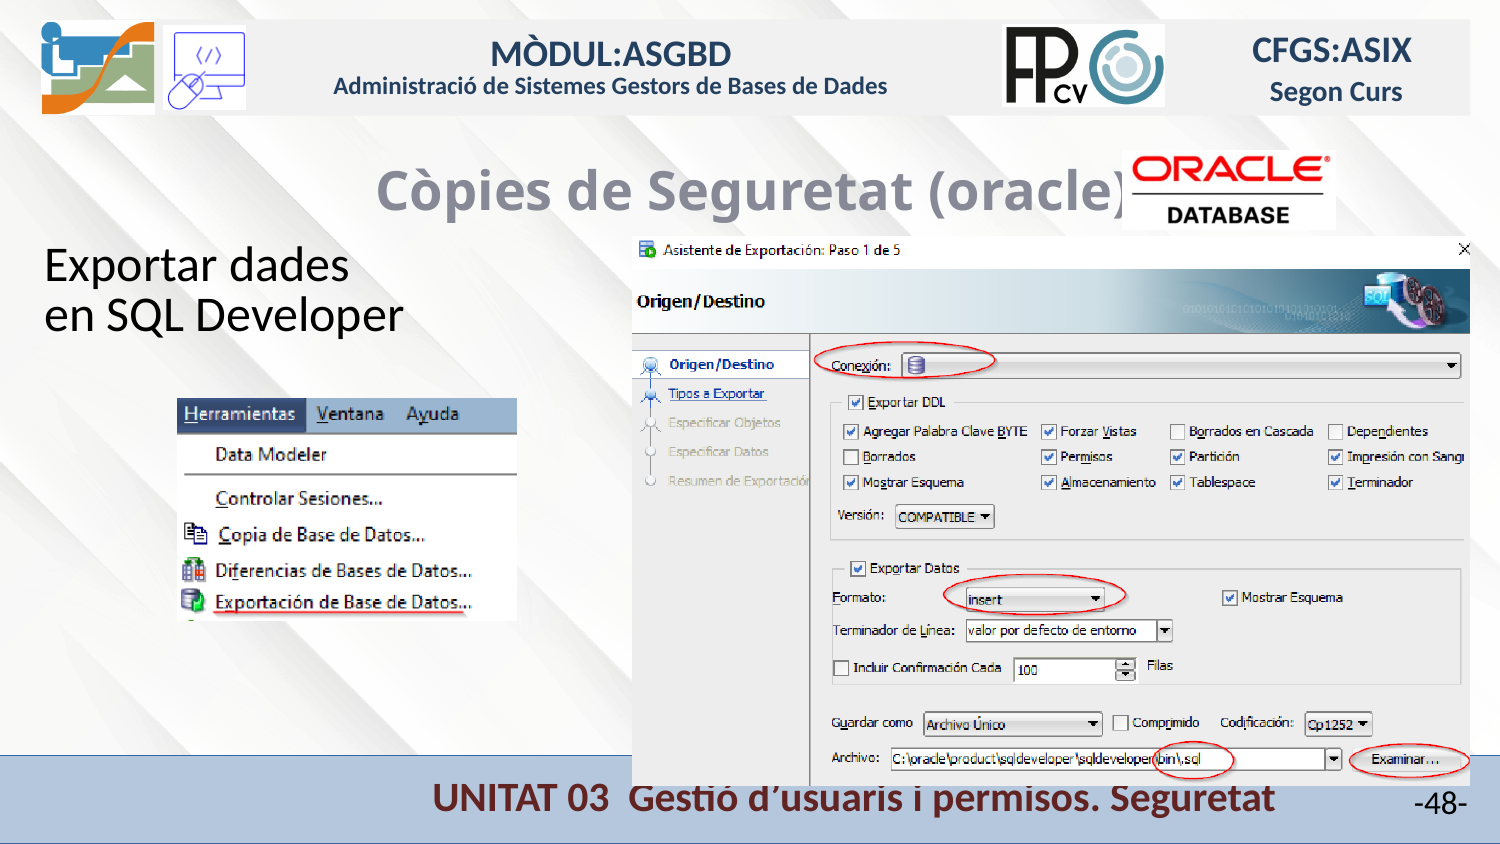

# Còpies de Seguretat (oracle)
Exportar dades
en SQL Developer